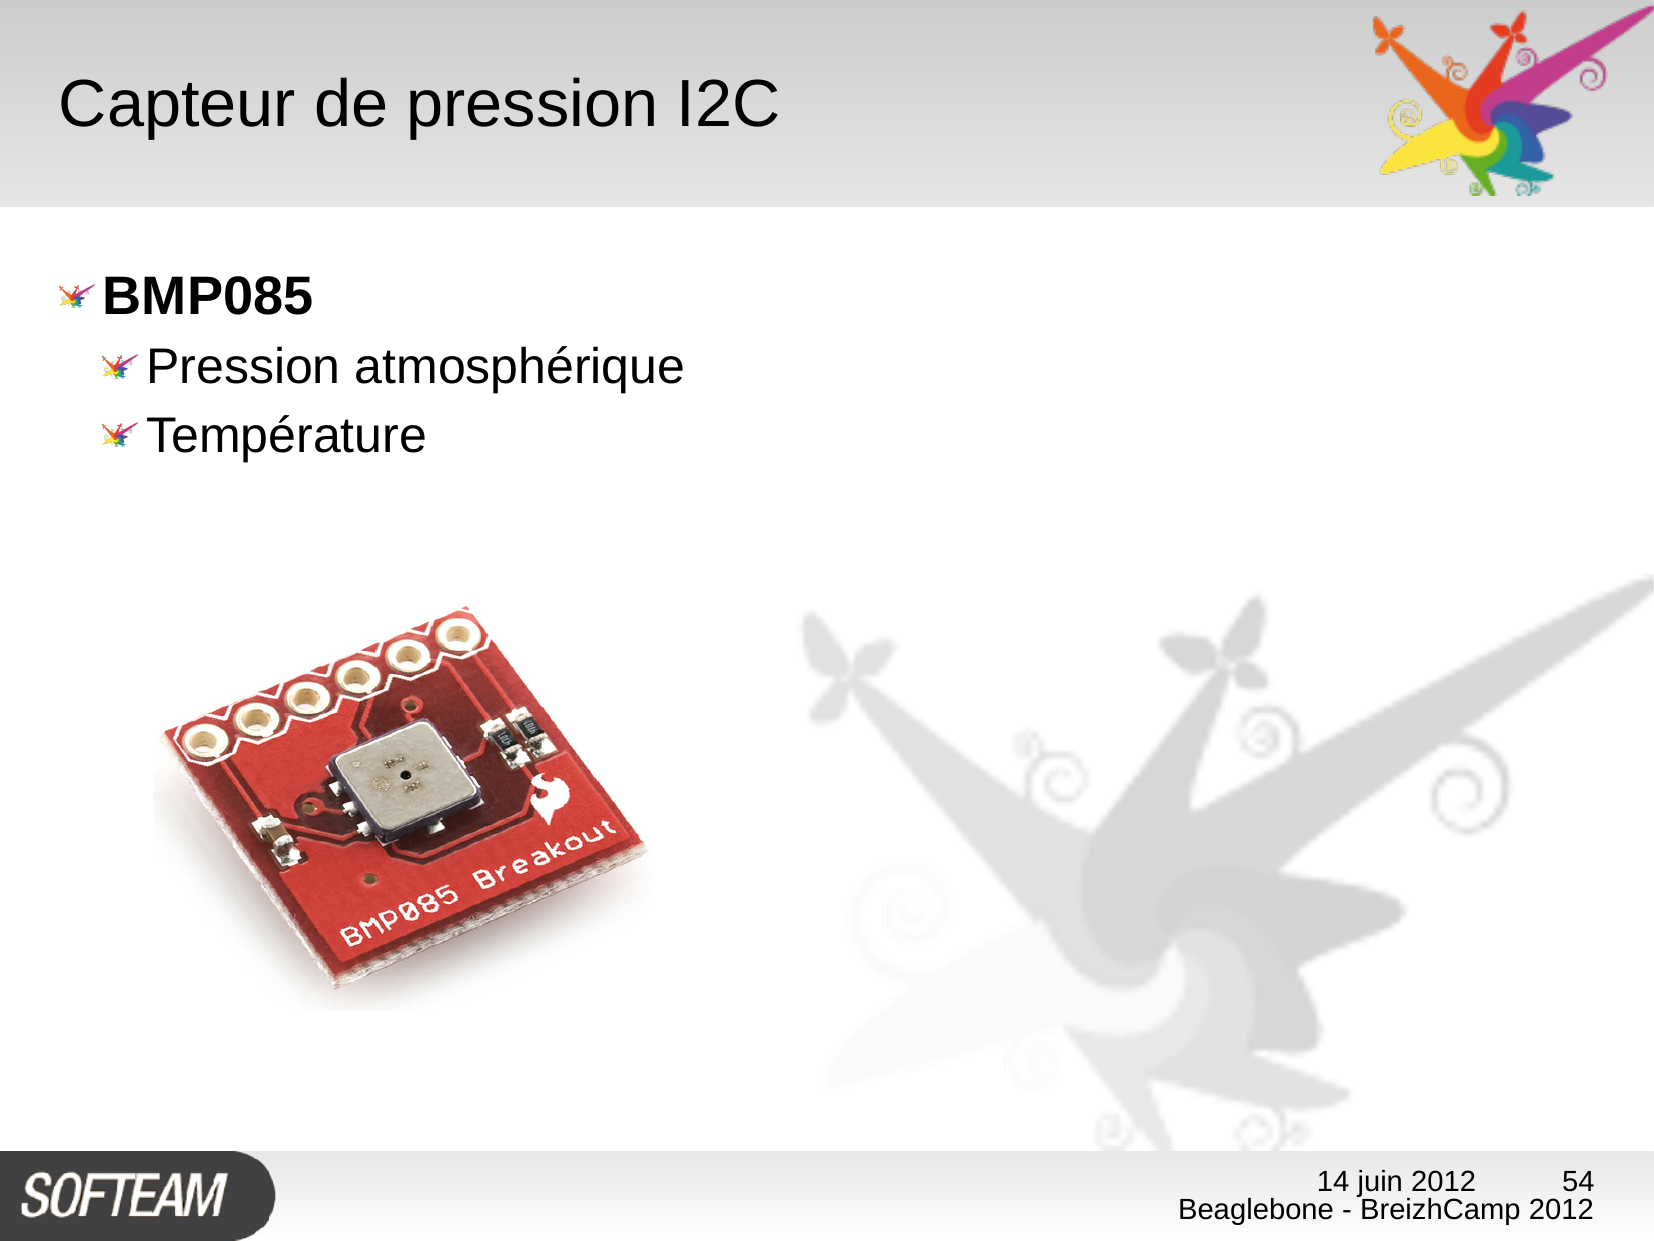

# Capteur de pression I2C
BMP085
Pression atmosphérique
Température
14 juin 2012
54
Beaglebone - BreizhCamp 2012